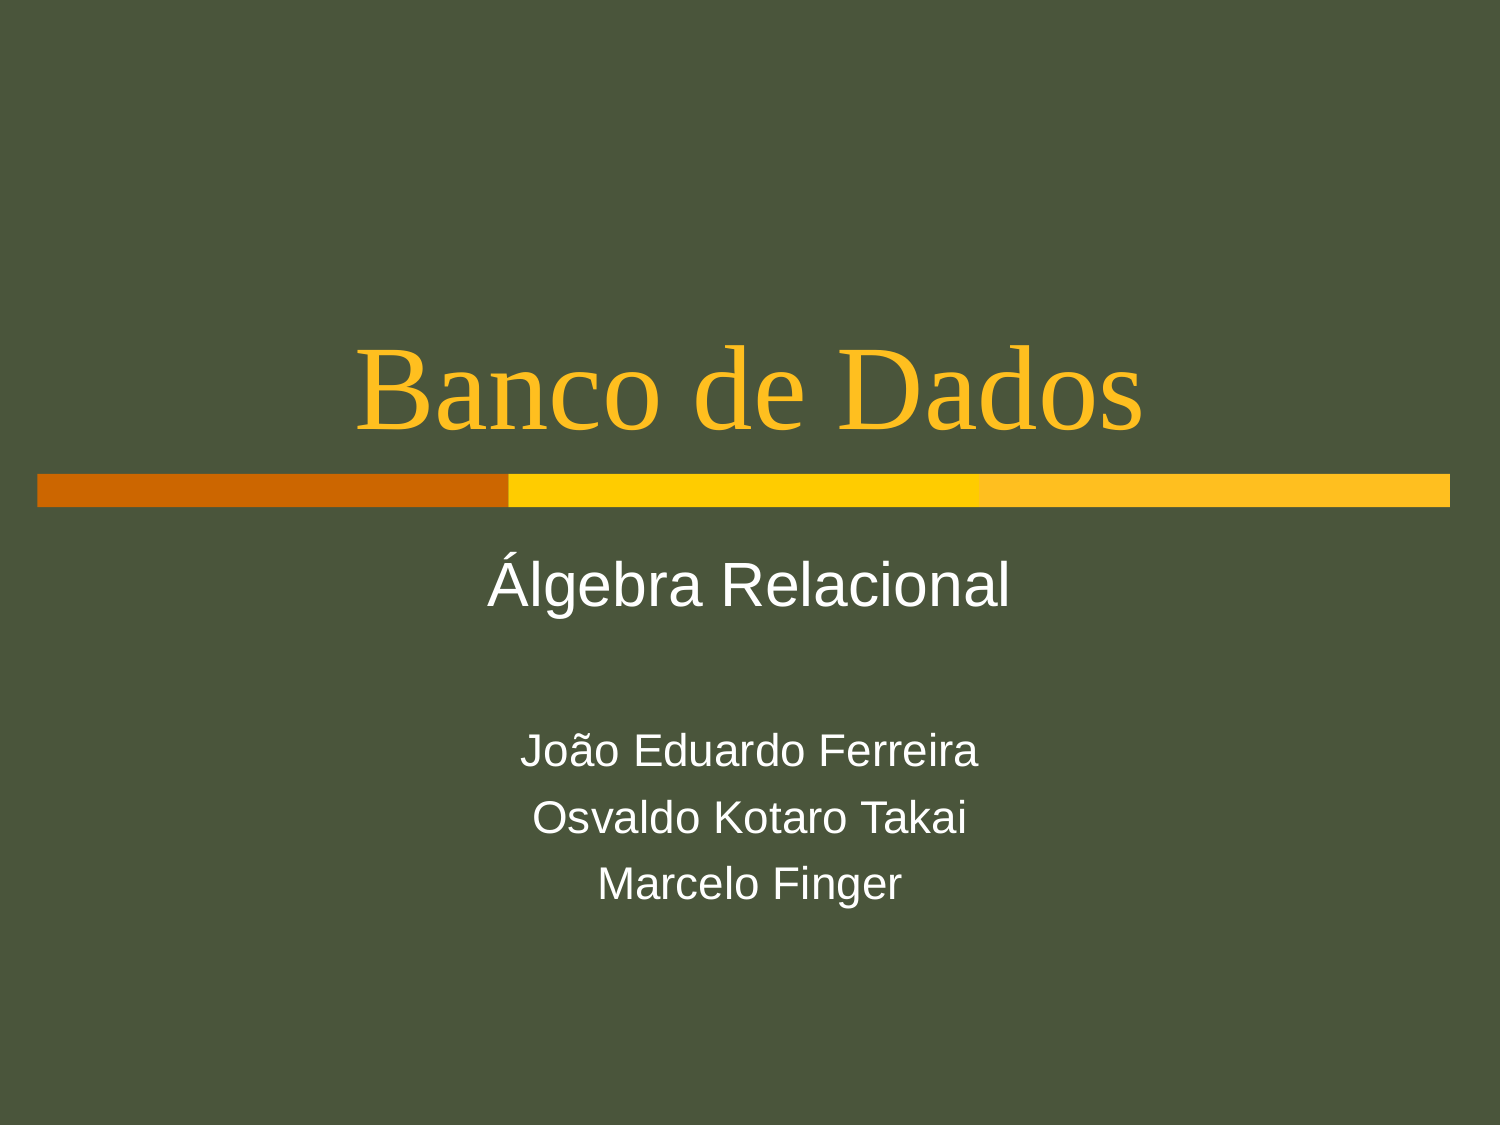

# Banco de Dados
Álgebra Relacional
João Eduardo Ferreira
Osvaldo Kotaro Takai
Marcelo Finger